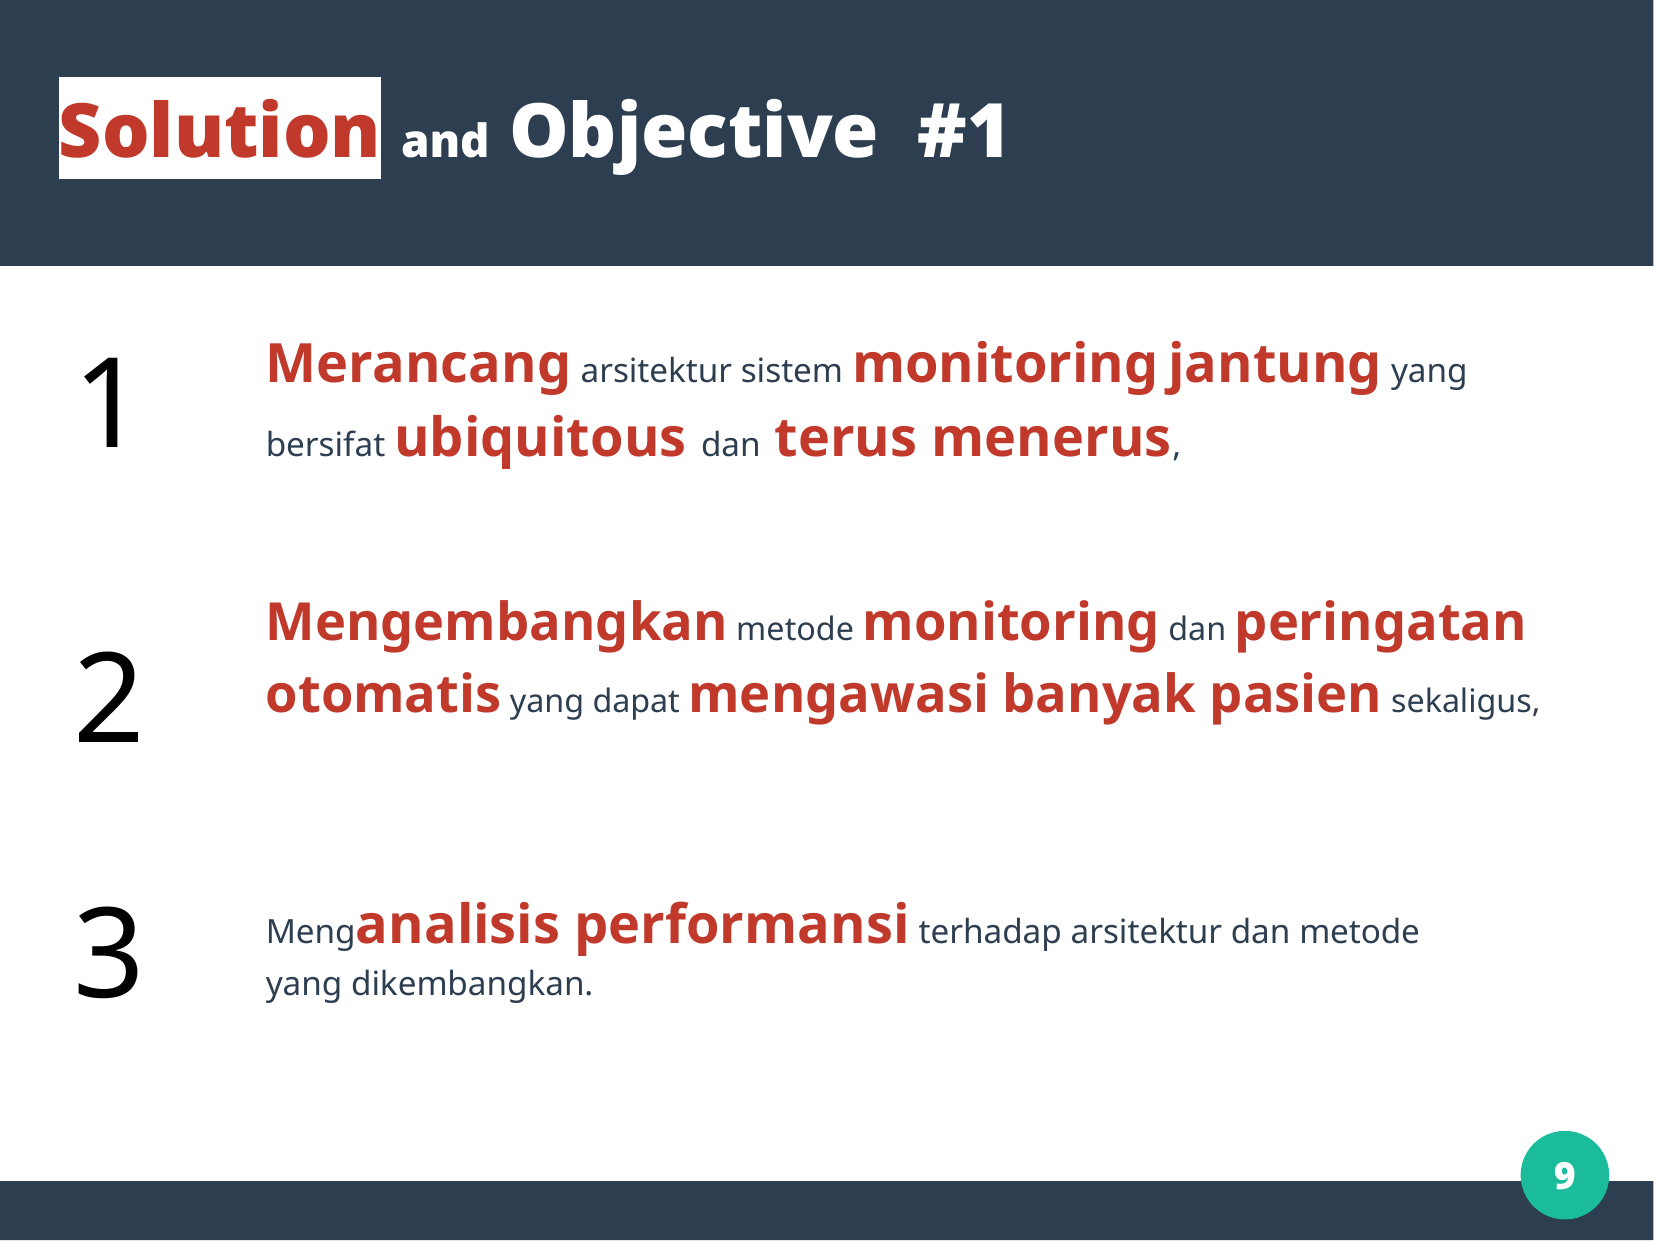

# Solution and Objective #1
1
Merancang arsitektur sistem monitoring jantung yang bersifat ubiquitous dan terus menerus,
Mengembangkan metode monitoring dan peringatan otomatis yang dapat mengawasi banyak pasien sekaligus,
2
3
Menganalisis performansi terhadap arsitektur dan metode yang dikembangkan.
9